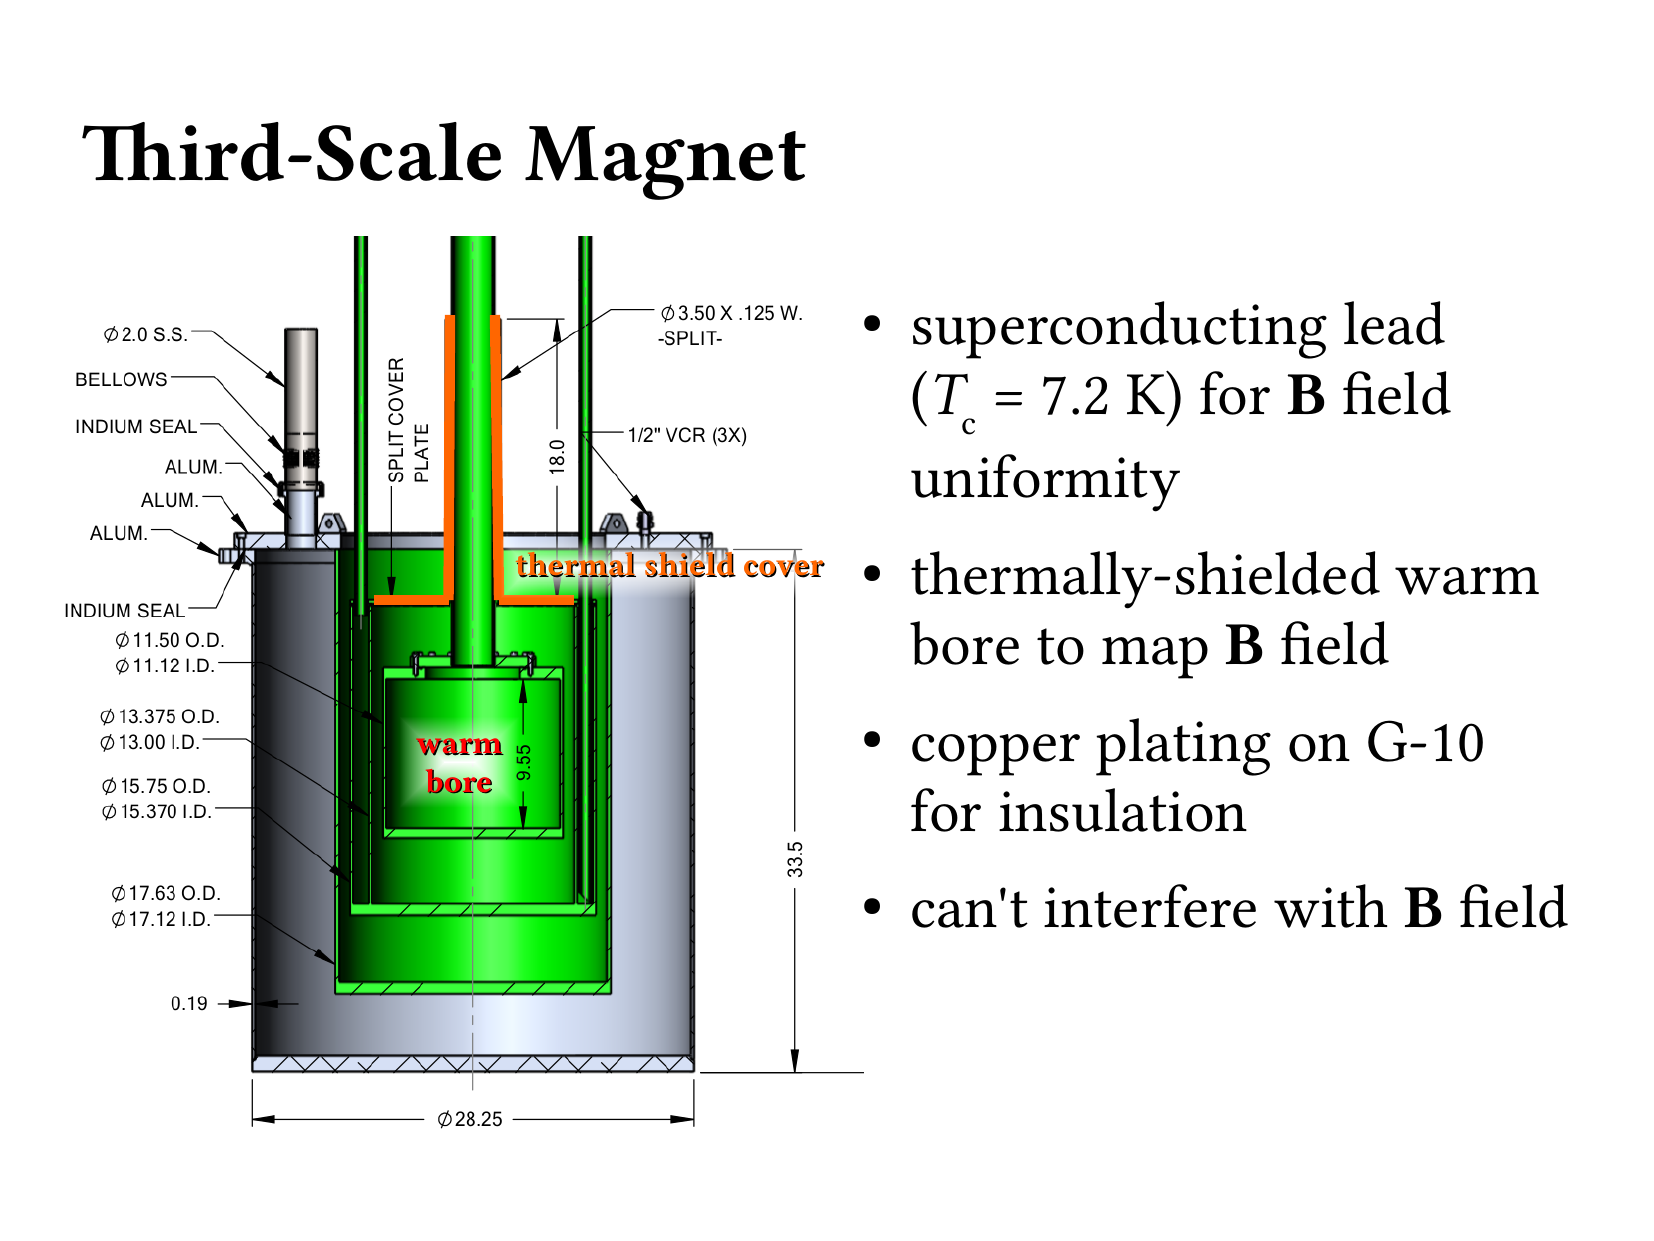

# Third-Scale Magnet
superconducting lead
(Tc = 7.2 K) for B field uniformity
thermally-shielded warm bore to map B field
copper plating on G-10 for insulation
can't interfere with B field
thermal shield cover
warm bore